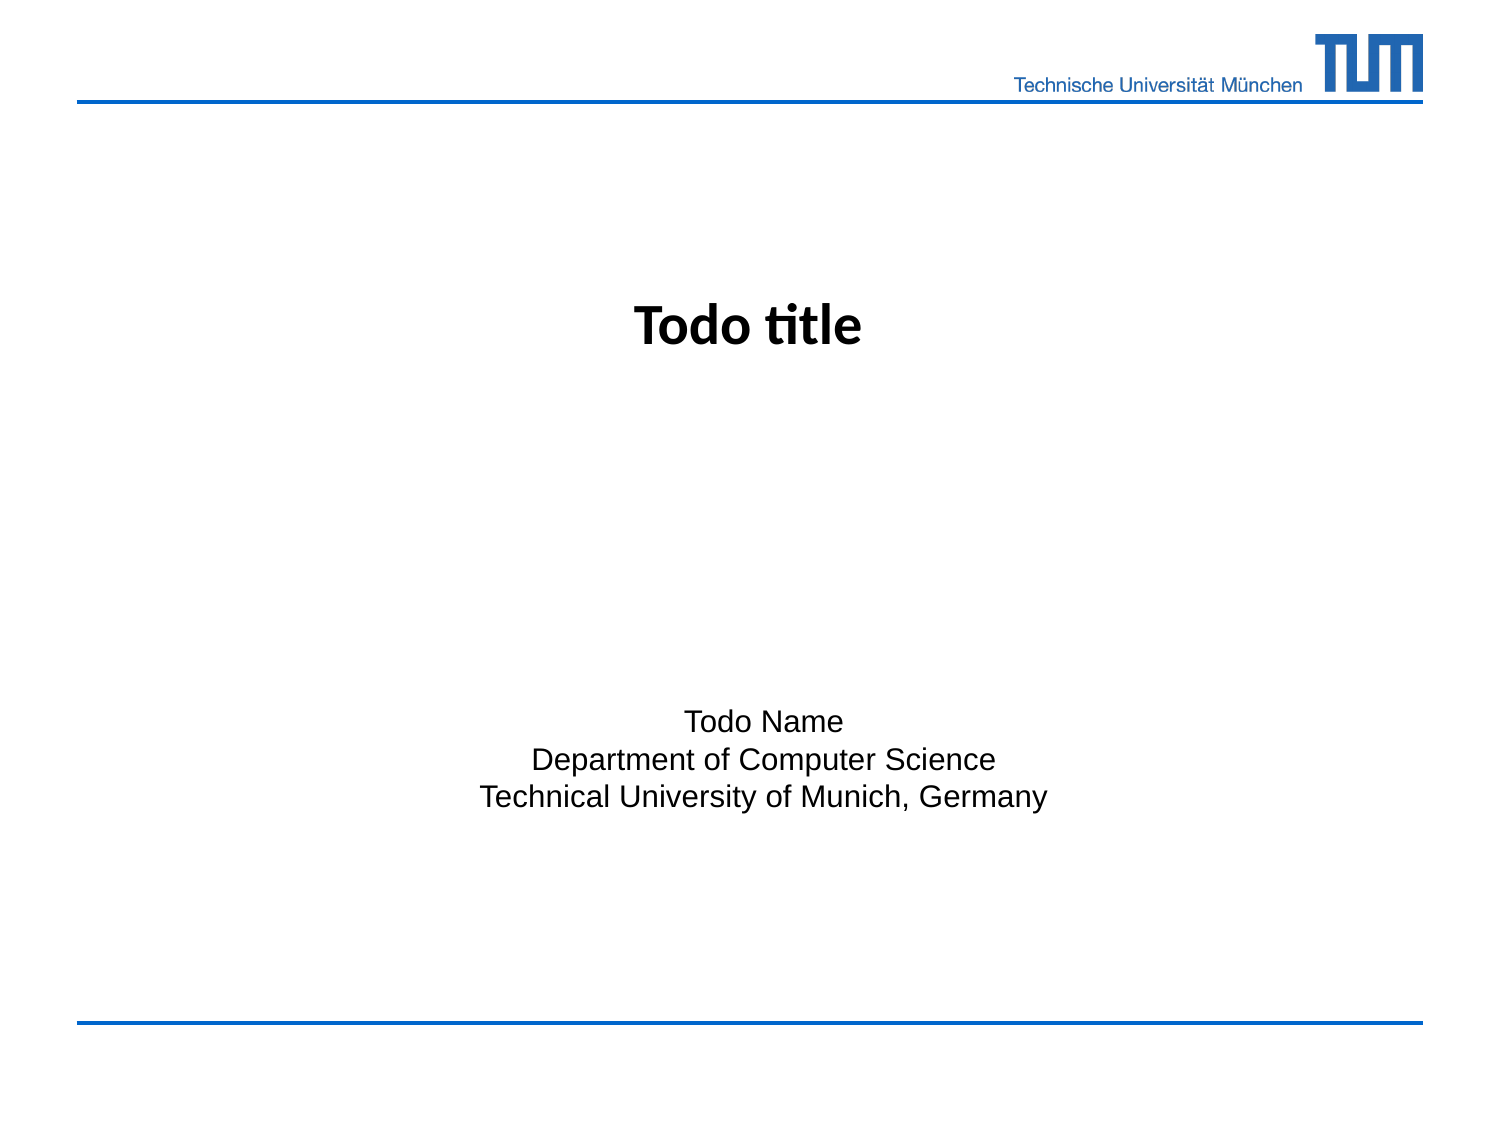

# Todo title
Todo Name
Department of Computer Science
Technical University of Munich, Germany